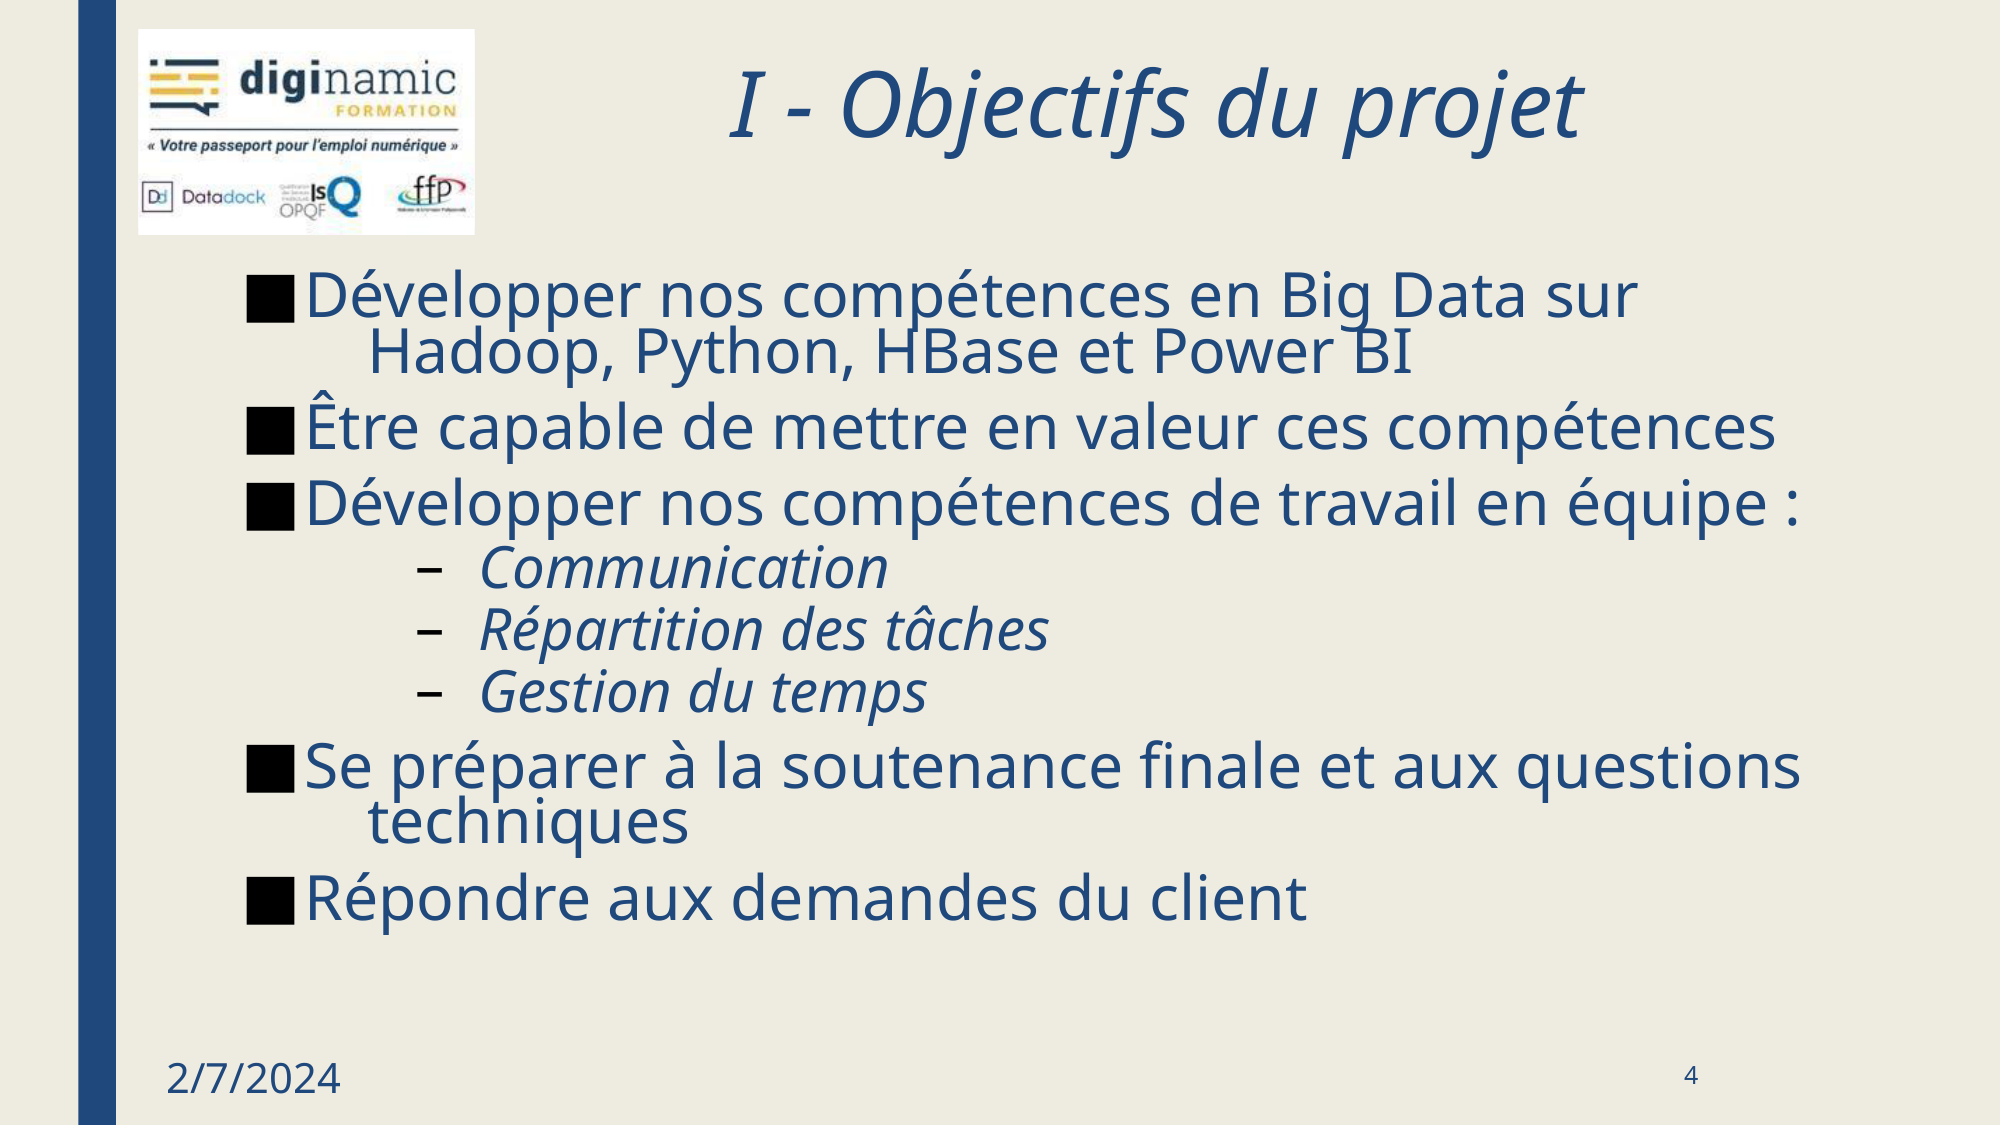

# I - Objectifs du projet
Développer nos compétences en Big Data sur Hadoop, Python, HBase et Power BI
Être capable de mettre en valeur ces compétences
Développer nos compétences de travail en équipe :
Communication
Répartition des tâches
Gestion du temps
Se préparer à la soutenance finale et aux questions techniques
Répondre aux demandes du client
2/7/2024
4